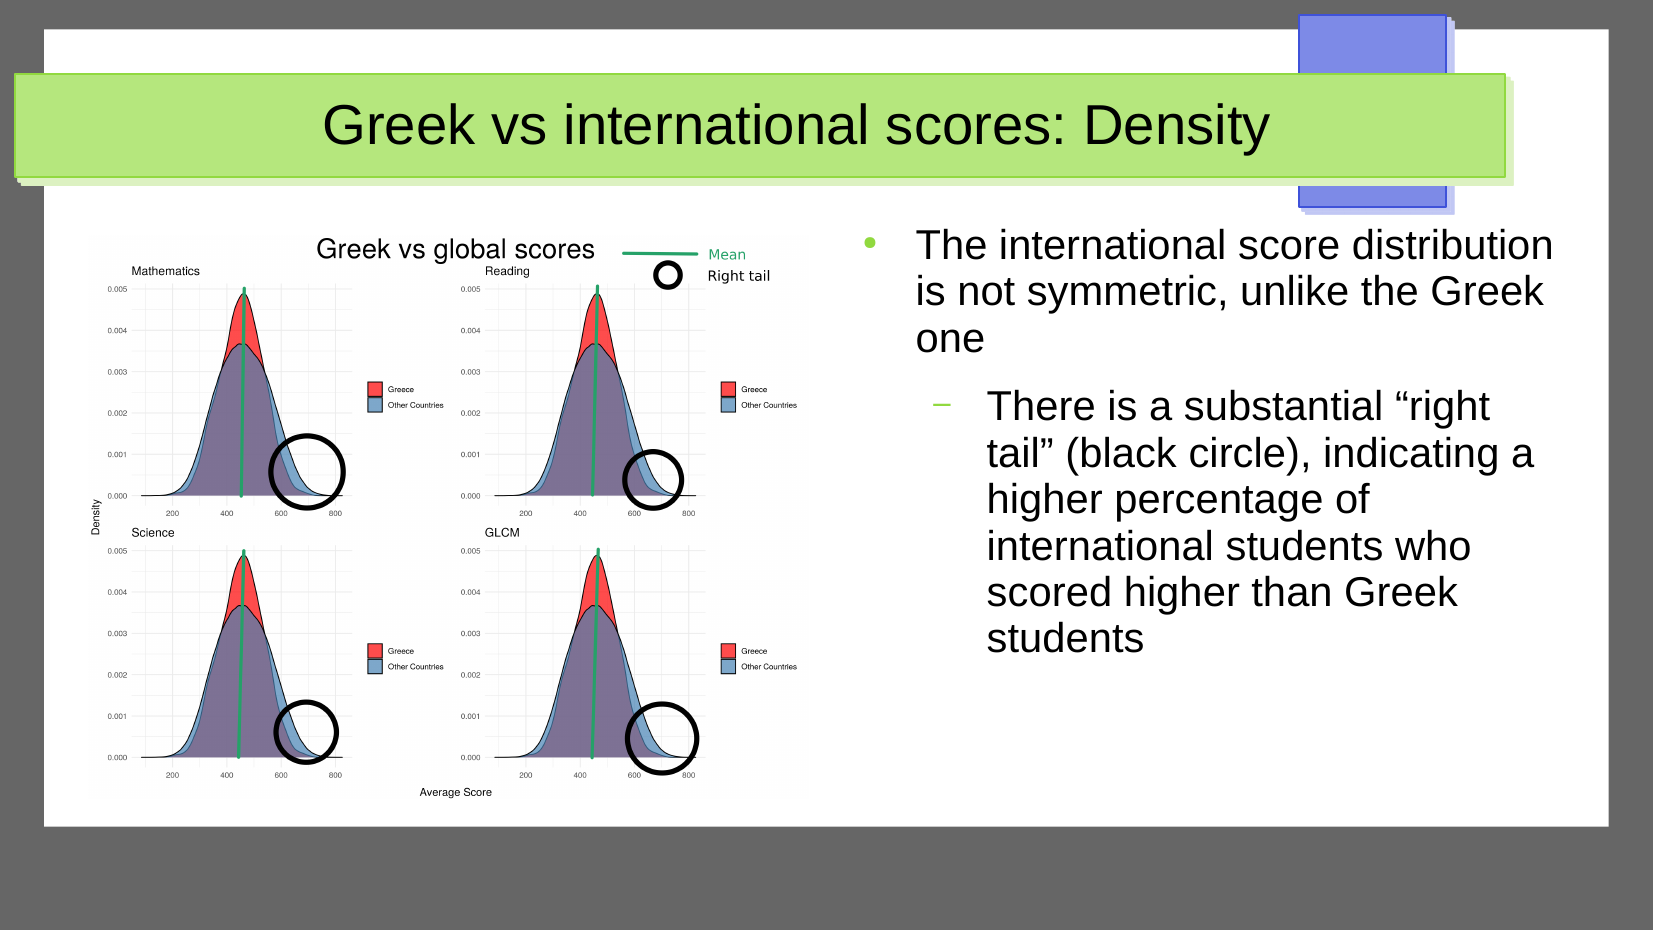

# Greek vs international scores: Density
The international score distribution is not symmetric, unlike the Greek one
There is a substantial “right tail” (black circle), indicating a higher percentage of international students who scored higher than Greek students